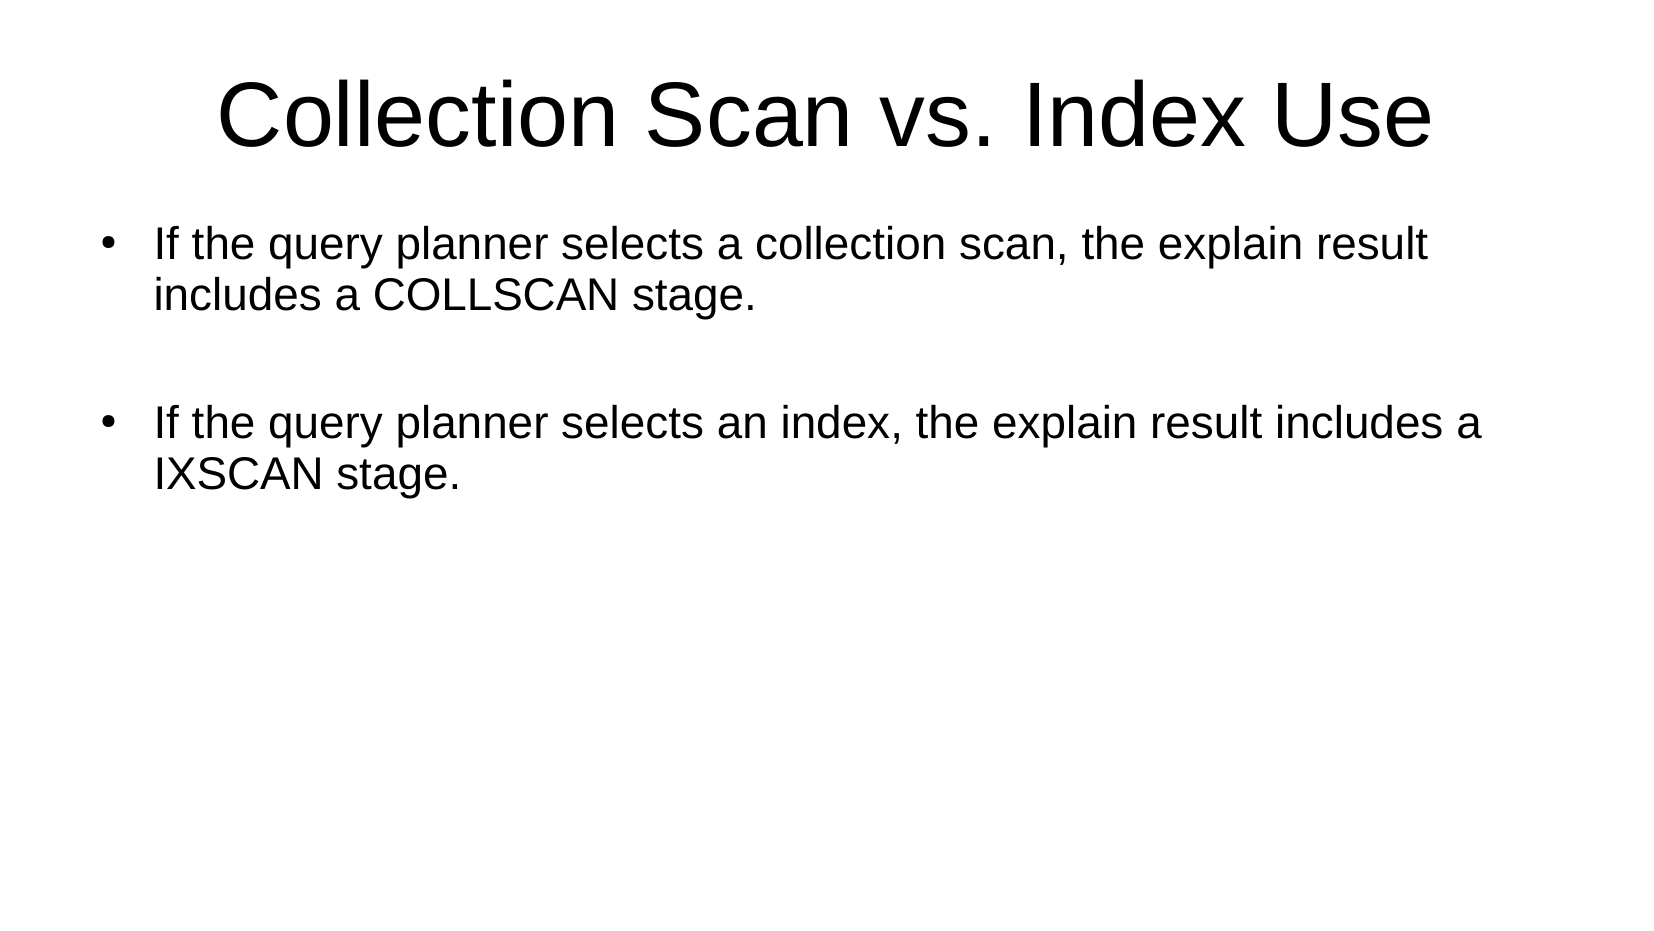

# Collection Scan vs. Index Use
If the query planner selects a collection scan, the explain result includes a COLLSCAN stage.
If the query planner selects an index, the explain result includes a IXSCAN stage.